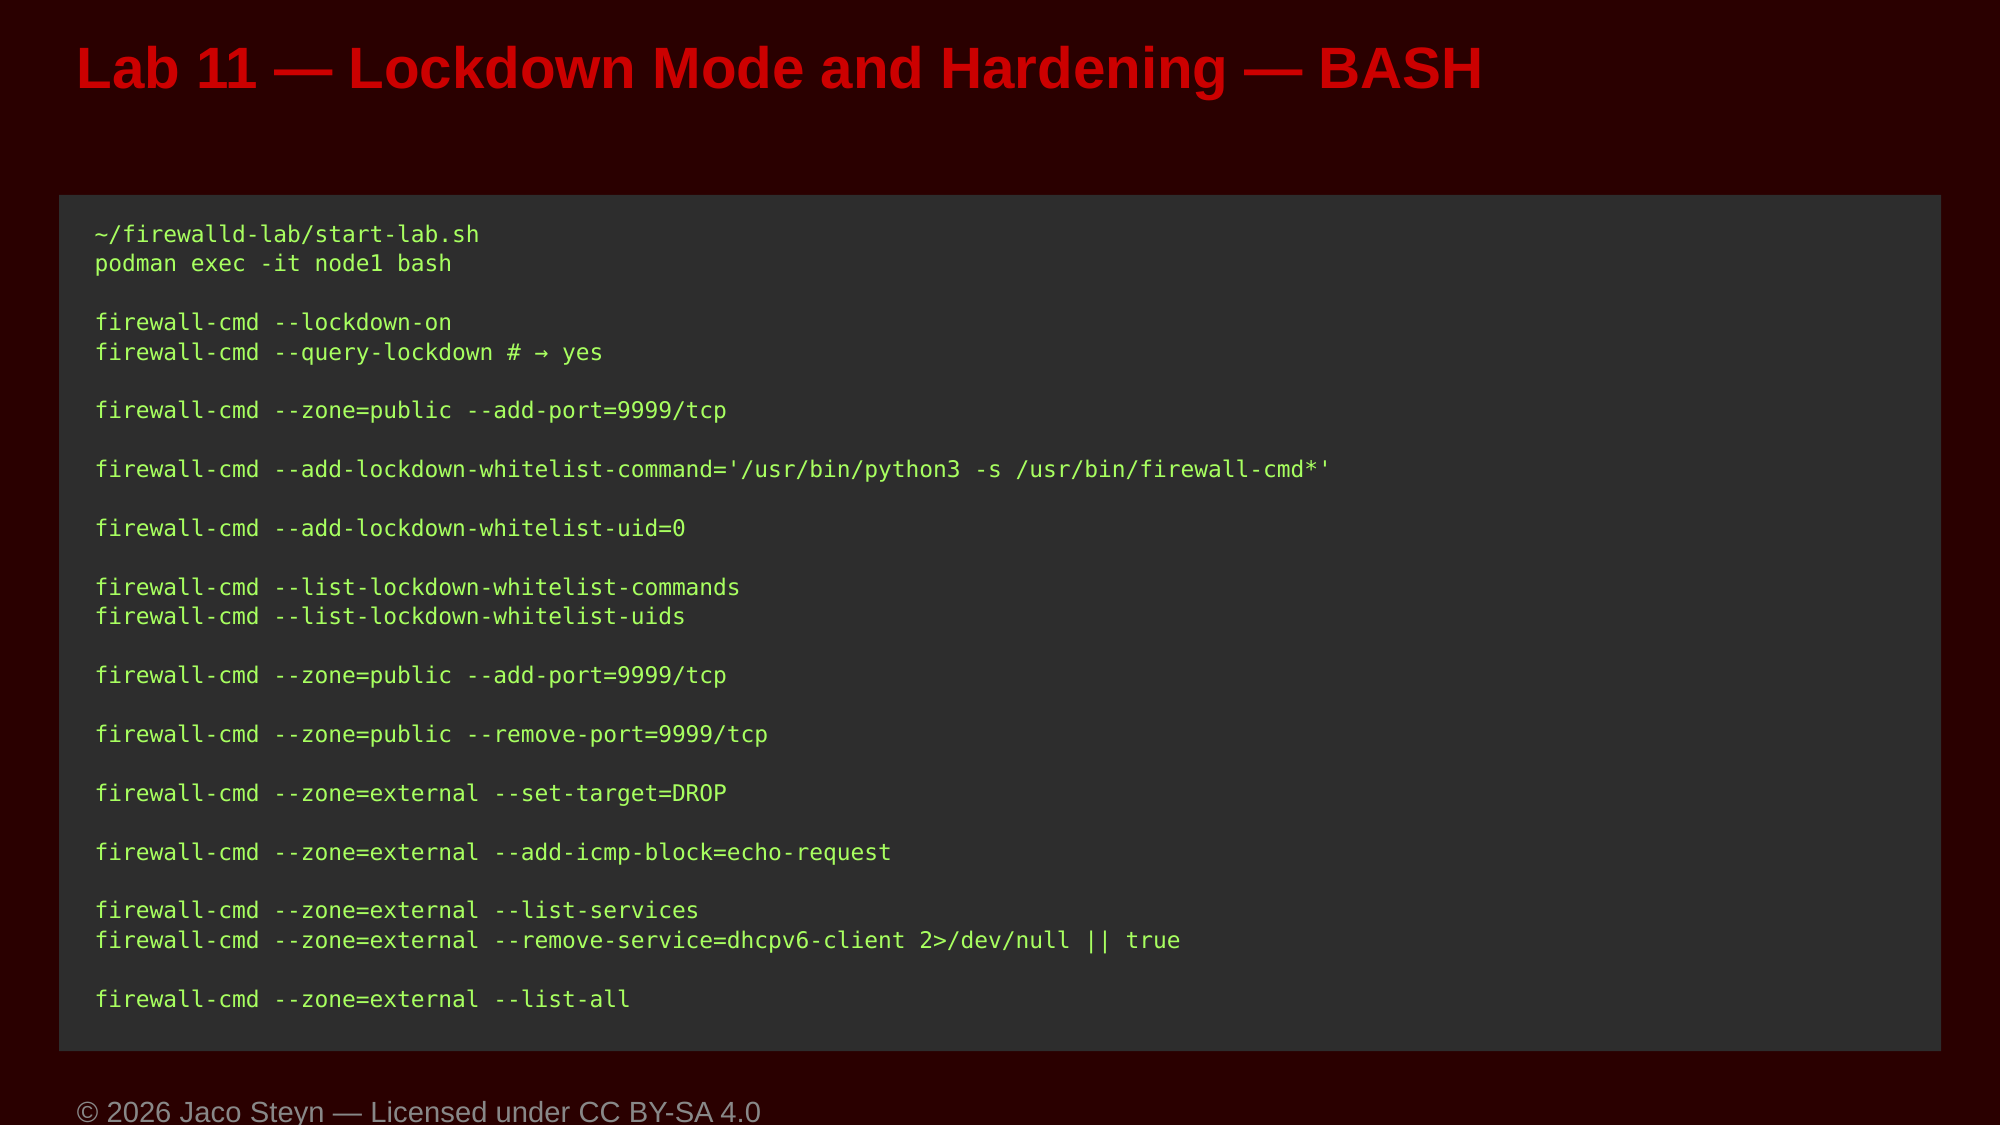

Lab 11 — Lockdown Mode and Hardening — BASH
~/firewalld-lab/start-lab.sh
podman exec -it node1 bash
firewall-cmd --lockdown-on
firewall-cmd --query-lockdown # → yes
firewall-cmd --zone=public --add-port=9999/tcp
firewall-cmd --add-lockdown-whitelist-command='/usr/bin/python3 -s /usr/bin/firewall-cmd*'
firewall-cmd --add-lockdown-whitelist-uid=0
firewall-cmd --list-lockdown-whitelist-commands
firewall-cmd --list-lockdown-whitelist-uids
firewall-cmd --zone=public --add-port=9999/tcp
firewall-cmd --zone=public --remove-port=9999/tcp
firewall-cmd --zone=external --set-target=DROP
firewall-cmd --zone=external --add-icmp-block=echo-request
firewall-cmd --zone=external --list-services
firewall-cmd --zone=external --remove-service=dhcpv6-client 2>/dev/null || true
firewall-cmd --zone=external --list-all
© 2026 Jaco Steyn — Licensed under CC BY-SA 4.0